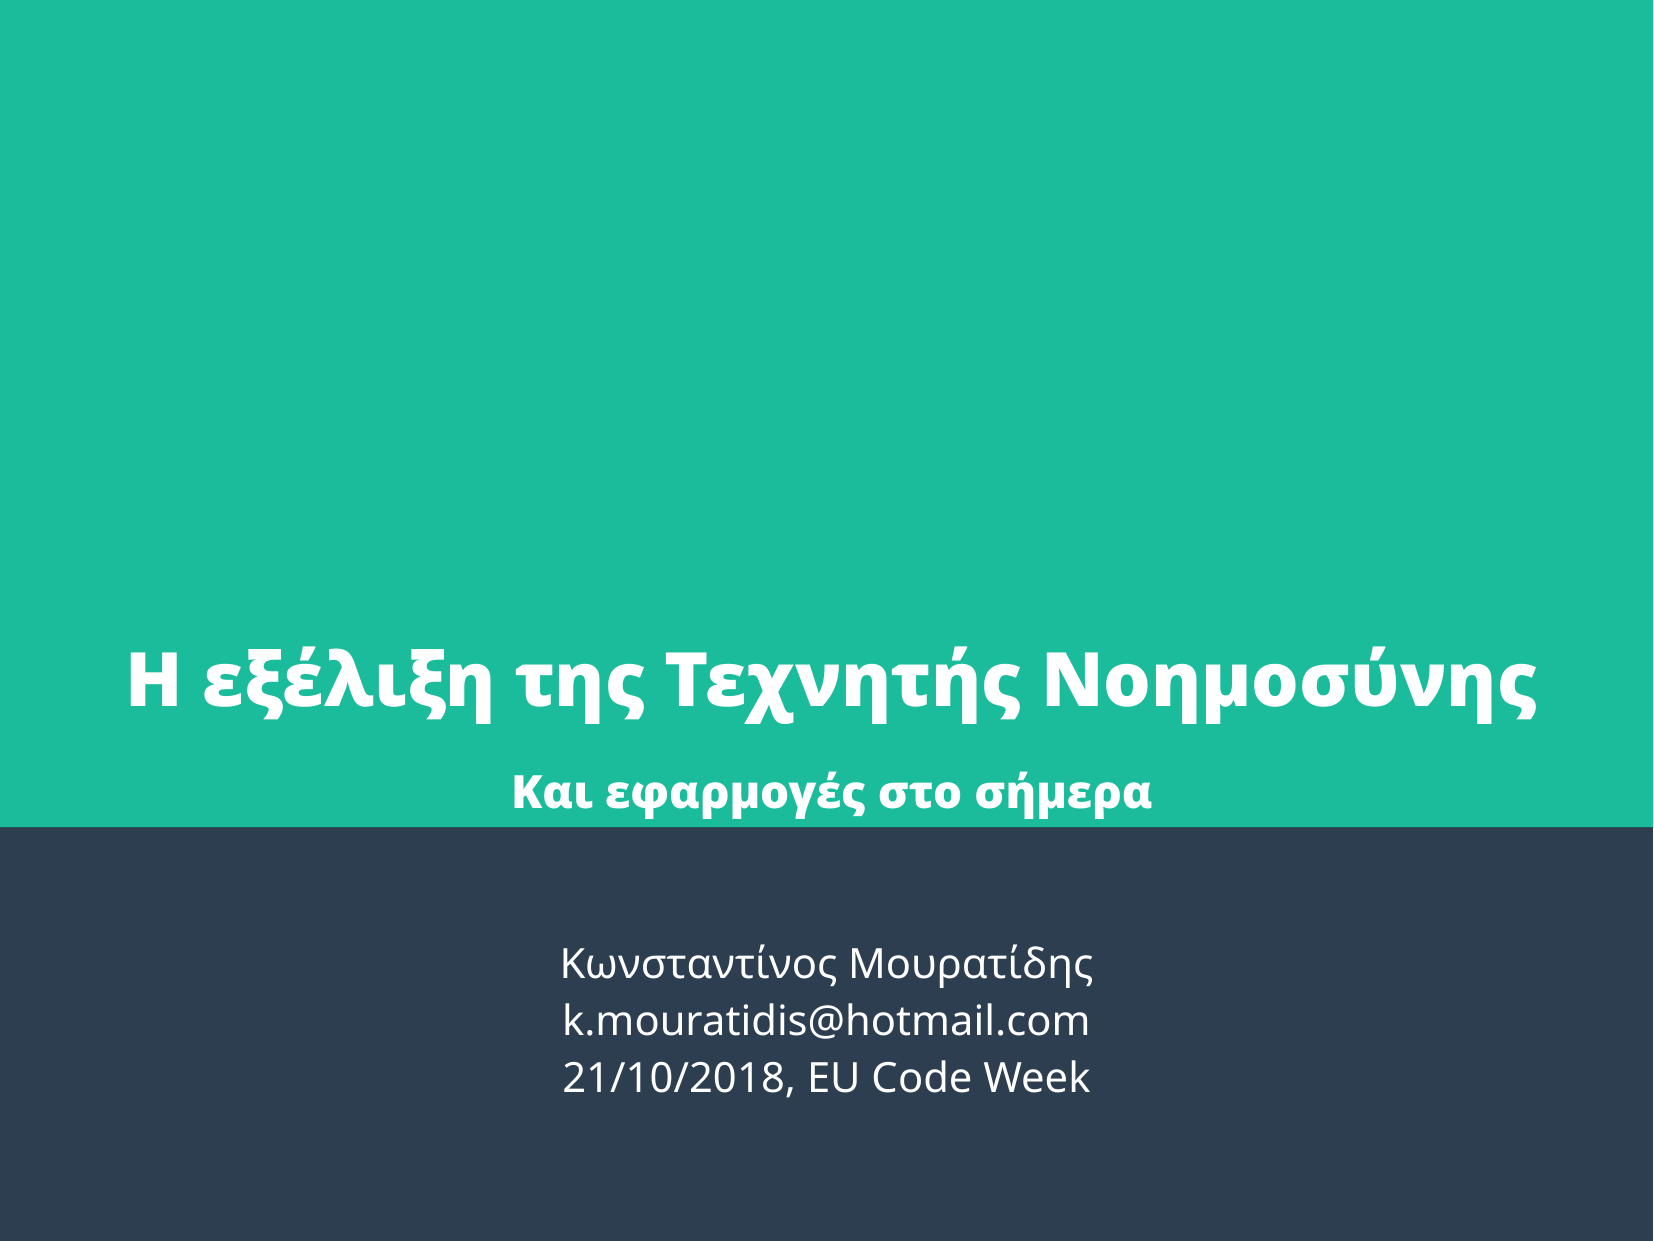

# Η εξέλιξη της Τεχνητής Νοημοσύνης Και εφαρμογές στο σήμερα
Κωνσταντίνος Μουρατίδης
k.mouratidis@hotmail.com
21/10/2018, EU Code Week